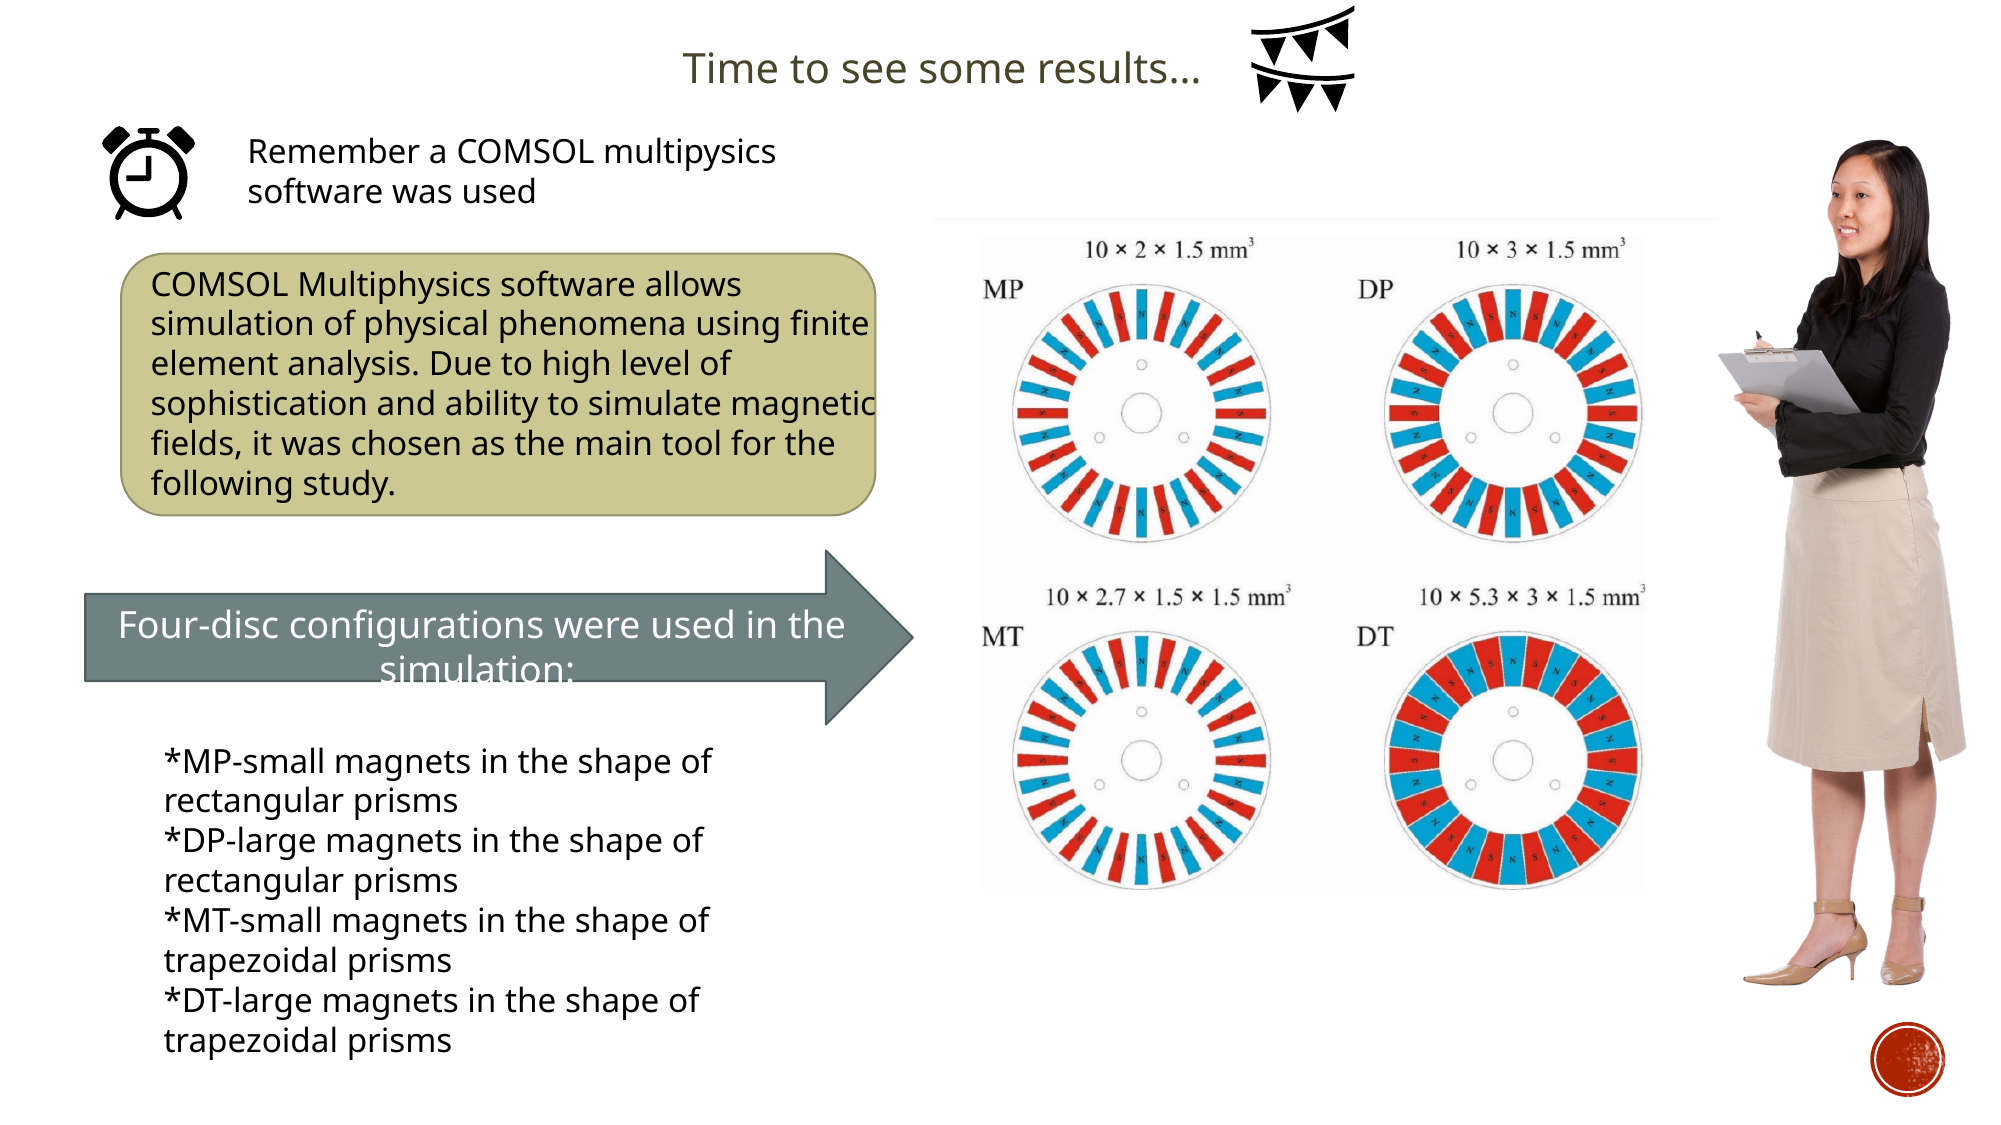

Time to see some results…
Remember a COMSOL multipysics software was used
COMSOL Multiphysics software allows simulation of physical phenomena using finite element analysis. Due to high level of sophistication and ability to simulate magnetic fields, it was chosen as the main tool for the following study.
 Four-disc configurations were used in the simulation:
*MP-small magnets in the shape of 	rectangular prisms
*DP-large magnets in the shape of 	rectangular prisms
*MT-small magnets in the shape of 	trapezoidal prisms
*DT-large magnets in the shape of 	trapezoidal prisms